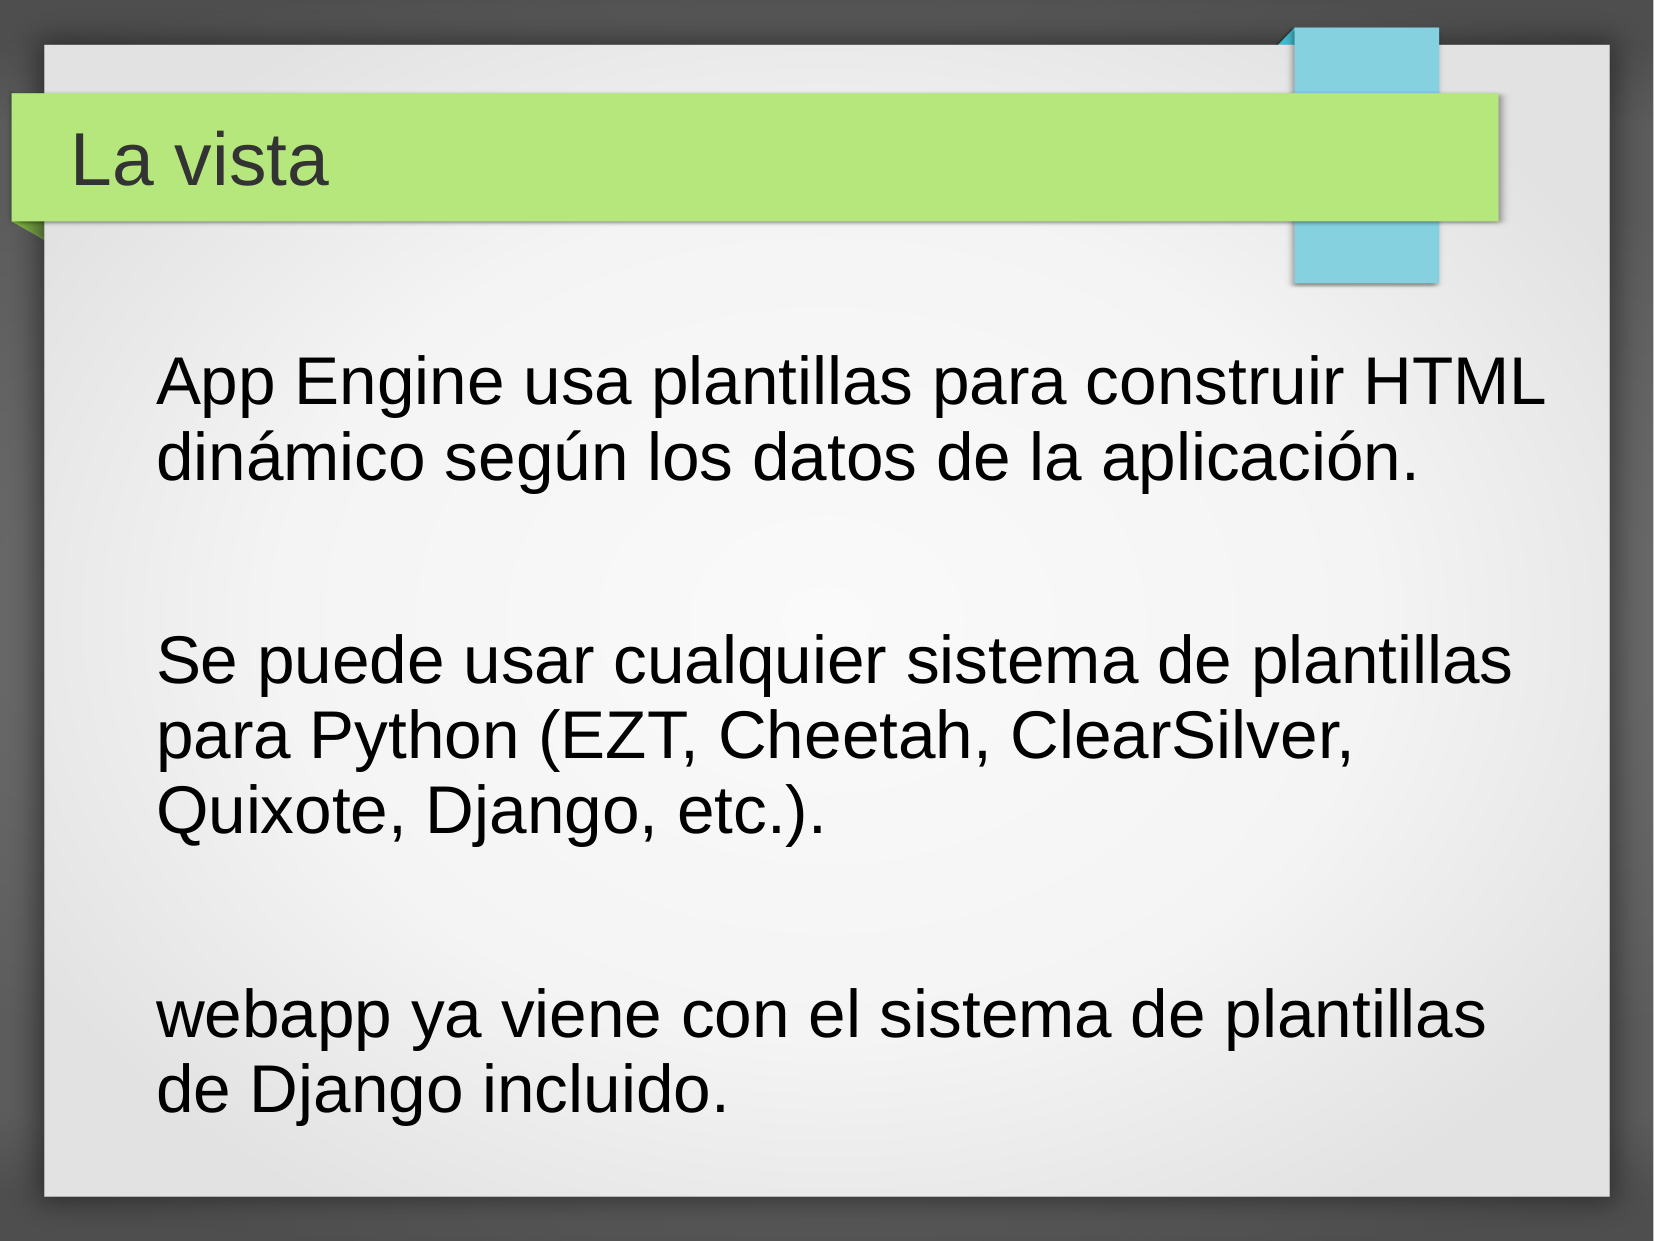

# La vista
App Engine usa plantillas para construir HTML dinámico según los datos de la aplicación.
Se puede usar cualquier sistema de plantillas para Python (EZT, Cheetah, ClearSilver, Quixote, Django, etc.).
webapp ya viene con el sistema de plantillas de Django incluido.